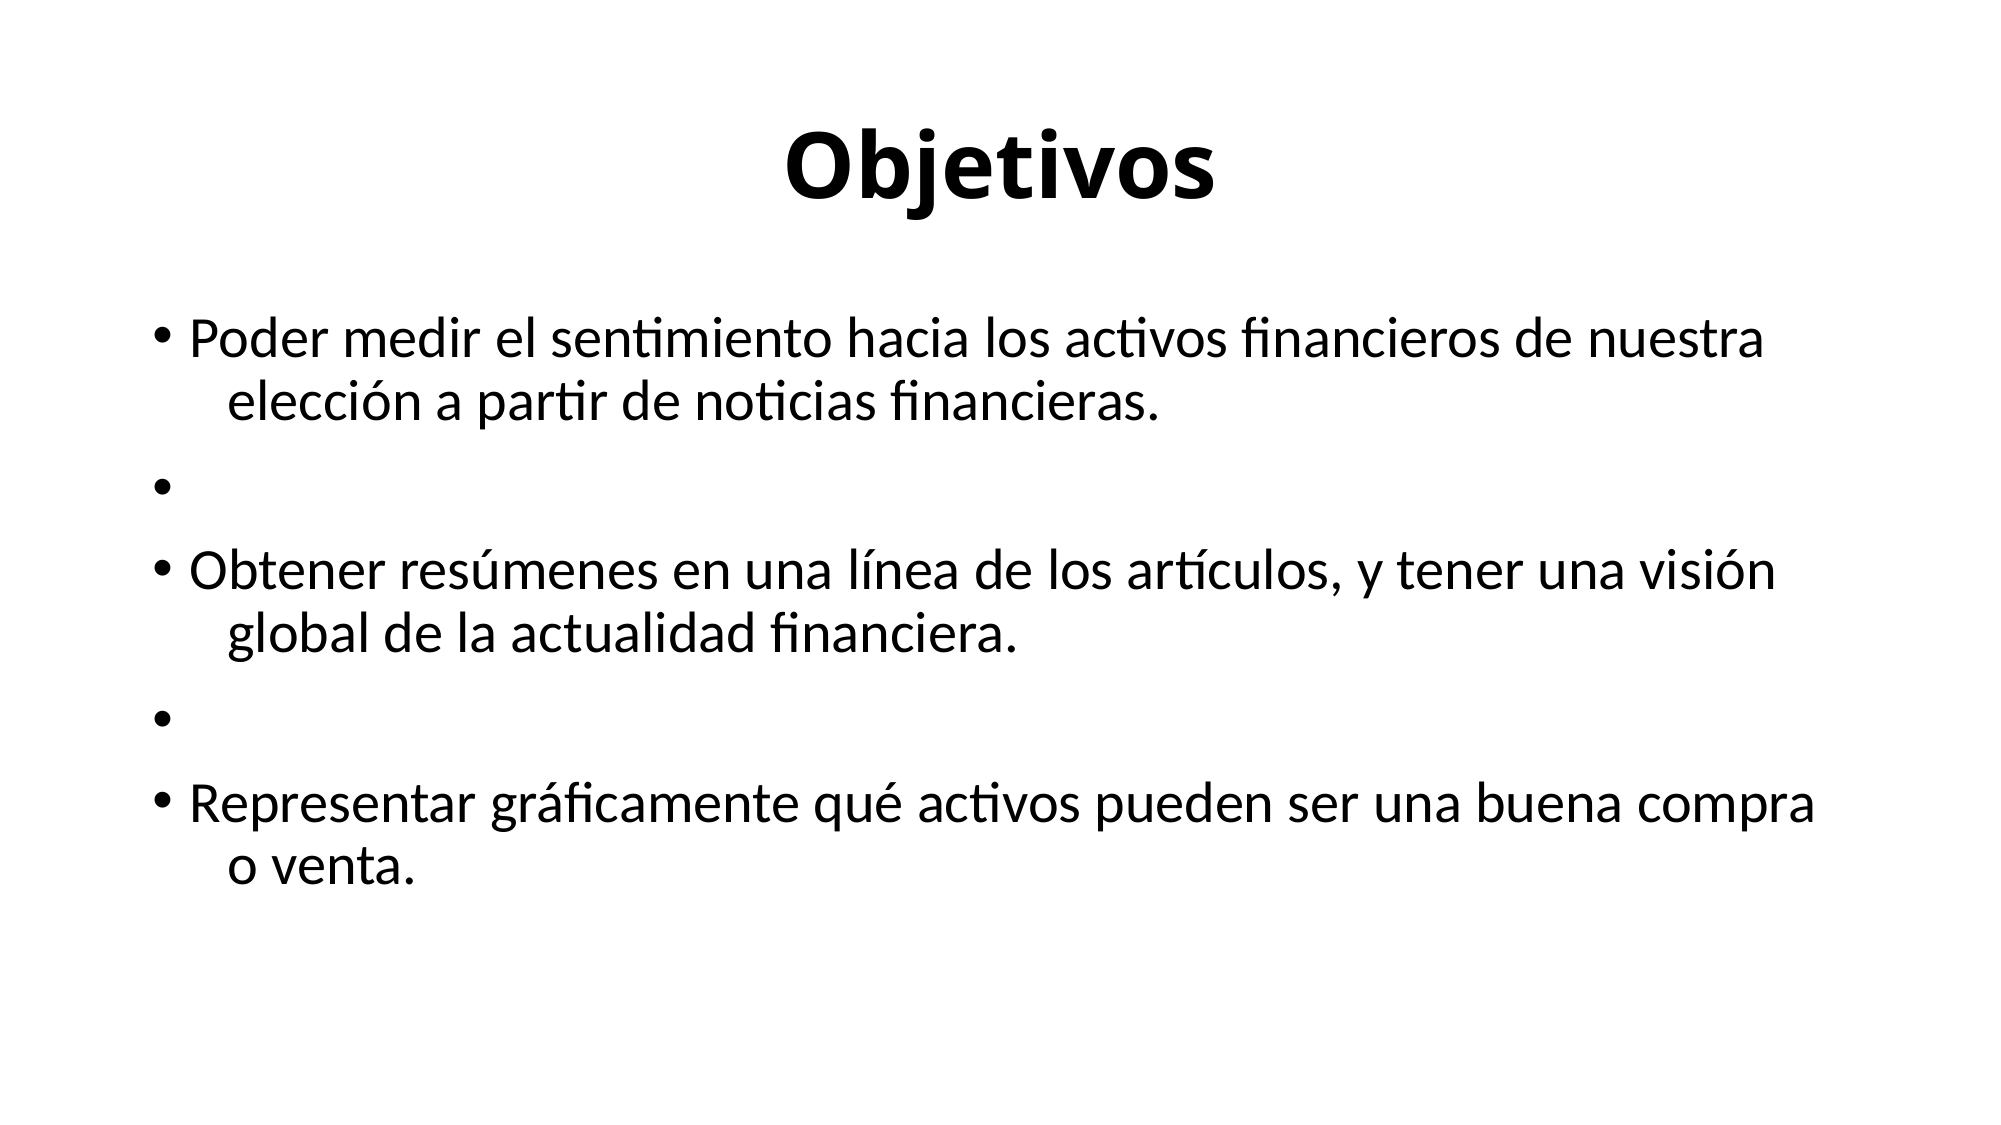

# Objetivos
Poder medir el sentimiento hacia los activos financieros de nuestra elección a partir de noticias financieras.
Obtener resúmenes en una línea de los artículos, y tener una visión global de la actualidad financiera.
Representar gráficamente qué activos pueden ser una buena compra o venta.